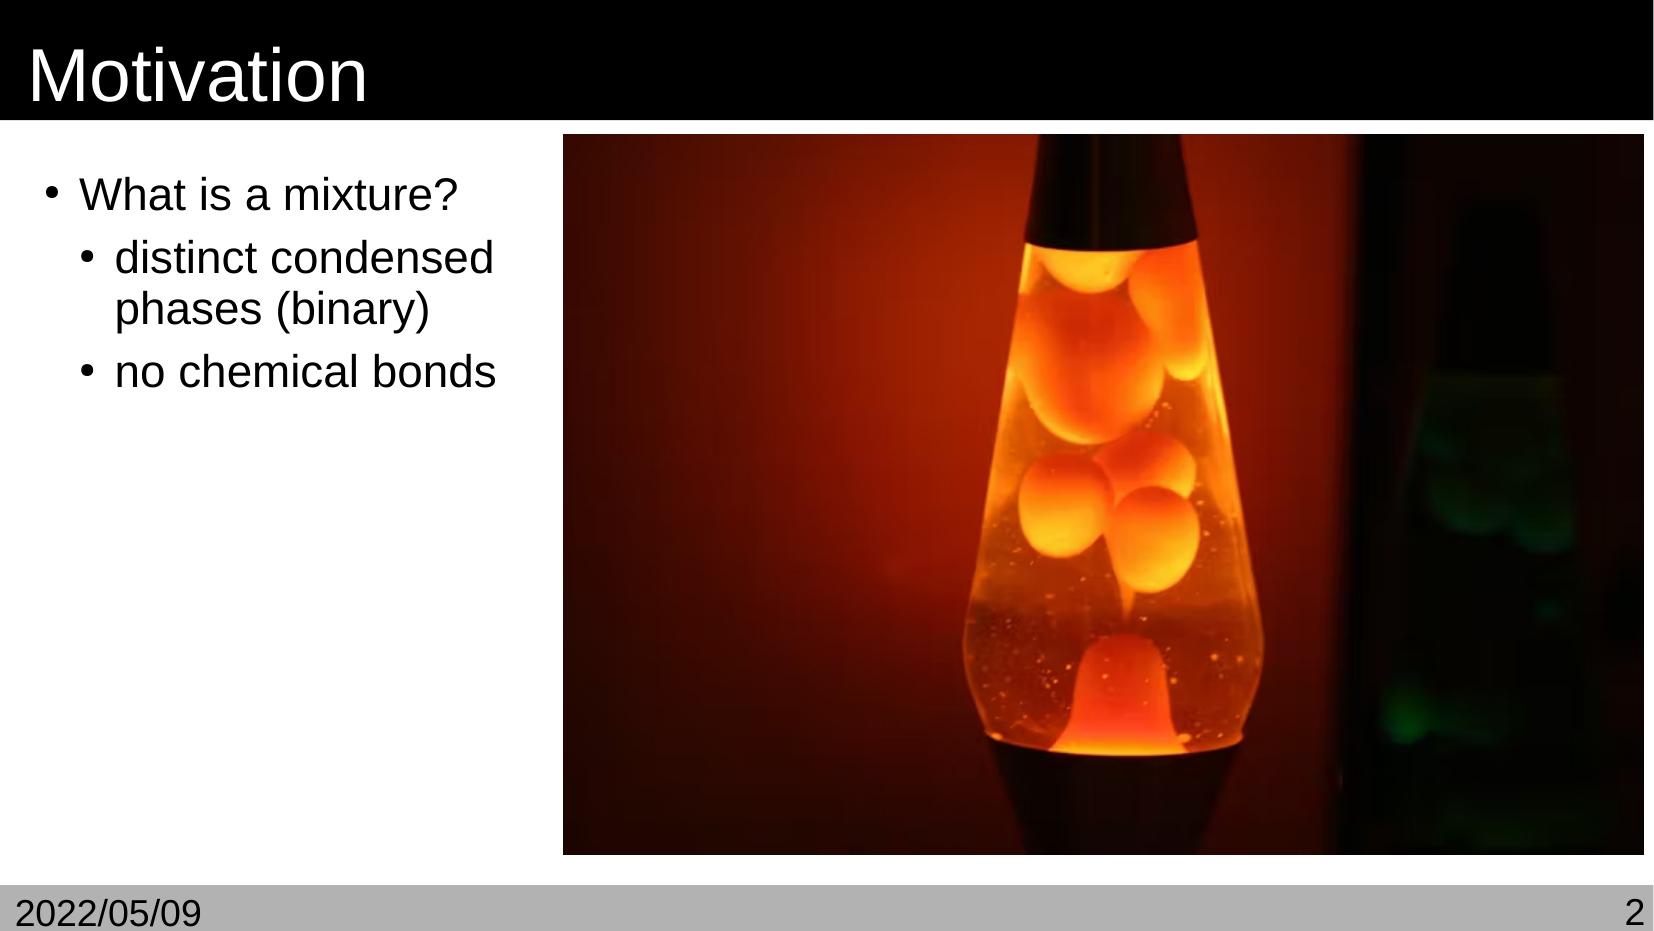

Motivation
What is a mixture?
distinct condensed phases (binary)
no chemical bonds
2022/05/09